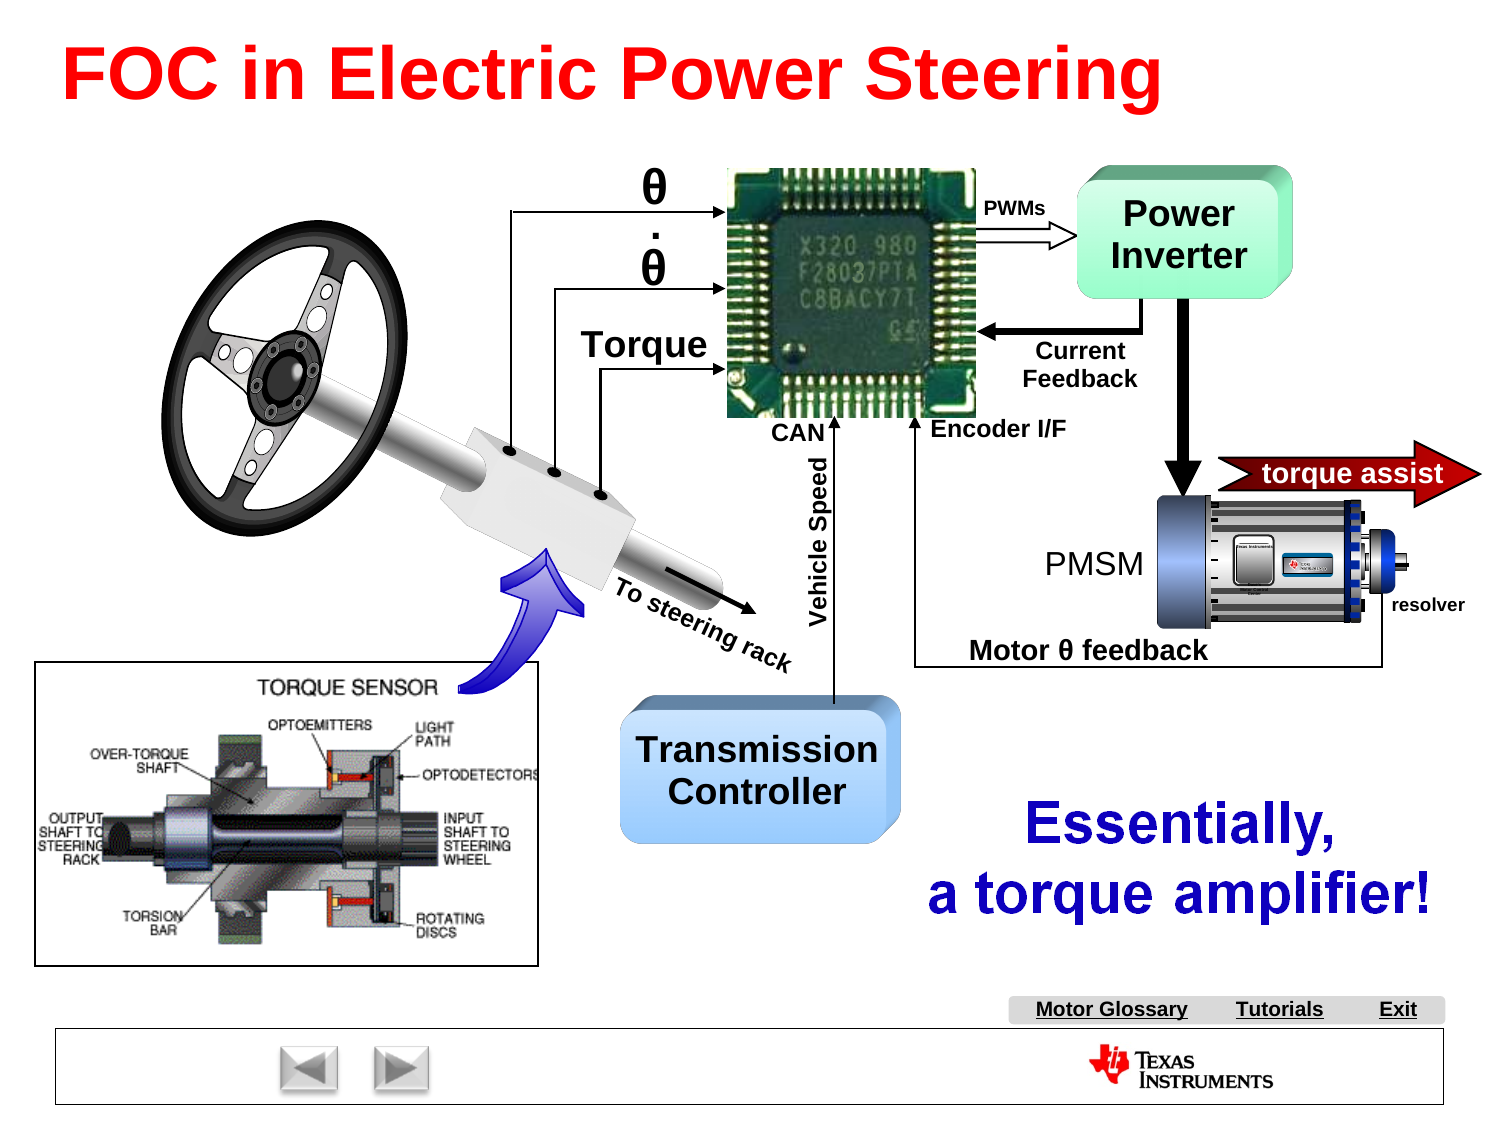

FOC in Electric Power Steering
θ
3
Power
Inverter
PWMs
.
θ
Torque
Current
Feedback
Encoder I/F
CAN
torque assist
Texas Instruments
Dave’s
Motor Control
Center
Vehicle Speed
PMSM
resolver
To steering rack
Motor θ feedback
Transmission
Controller